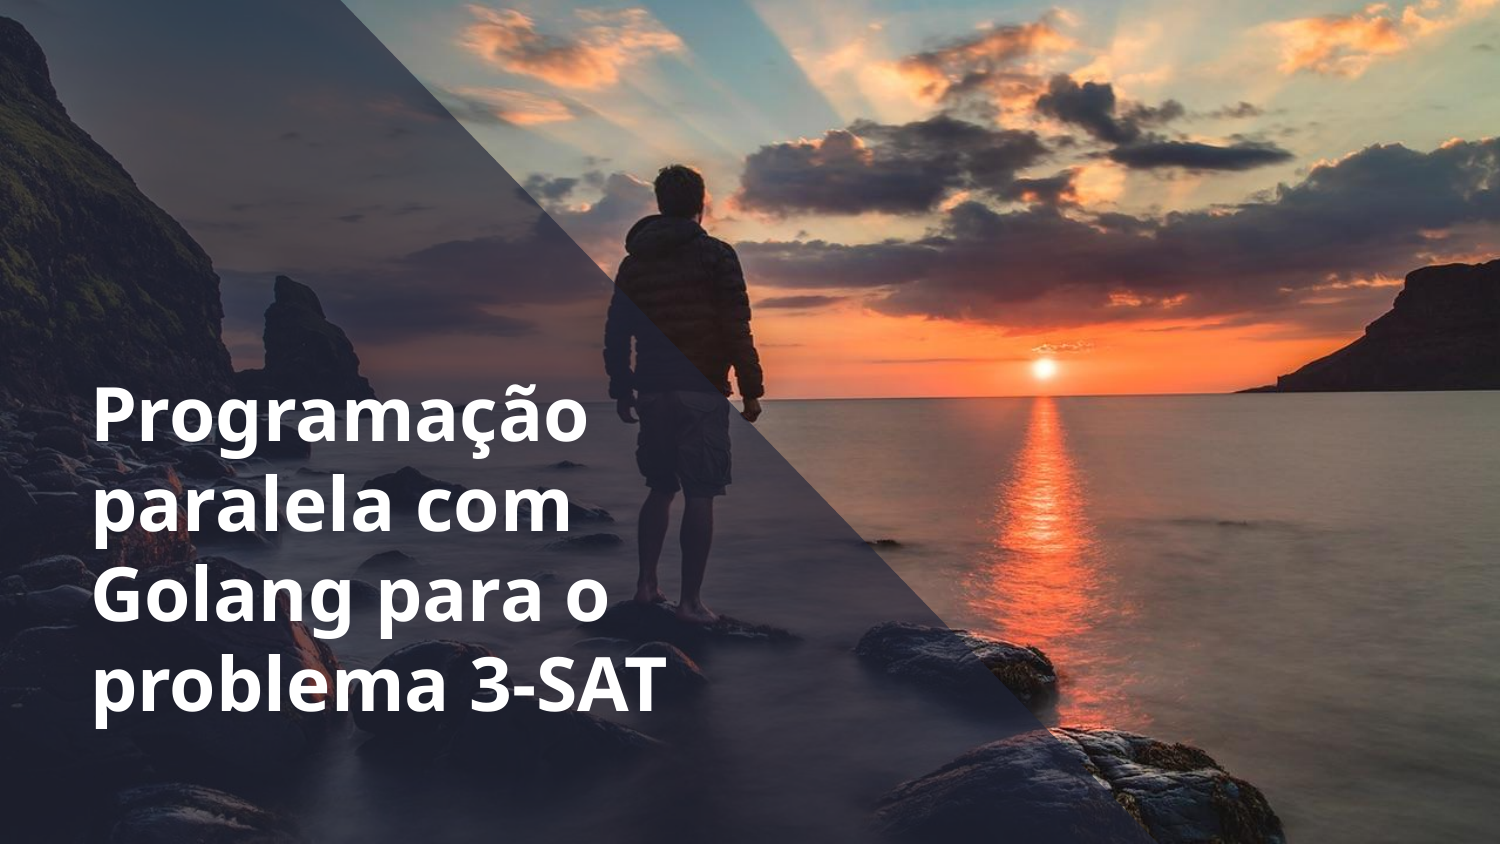

# Programação paralela com Golang para o problema 3-SAT